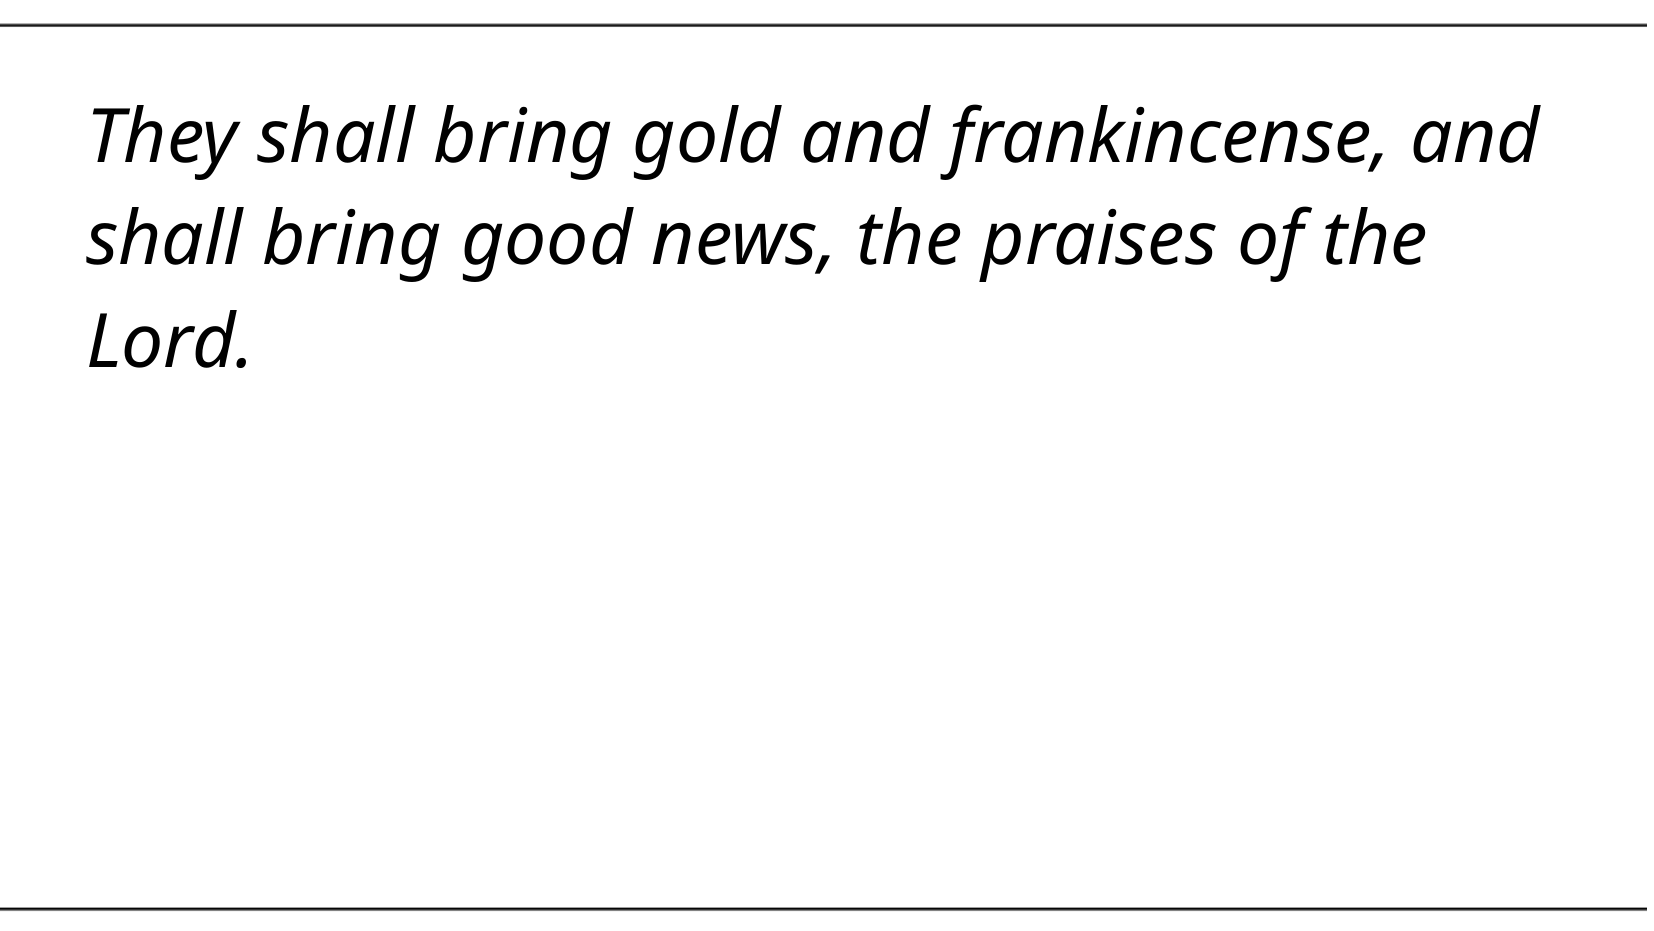

They shall bring gold and frankincense, and shall bring good news, the praises of the Lord.